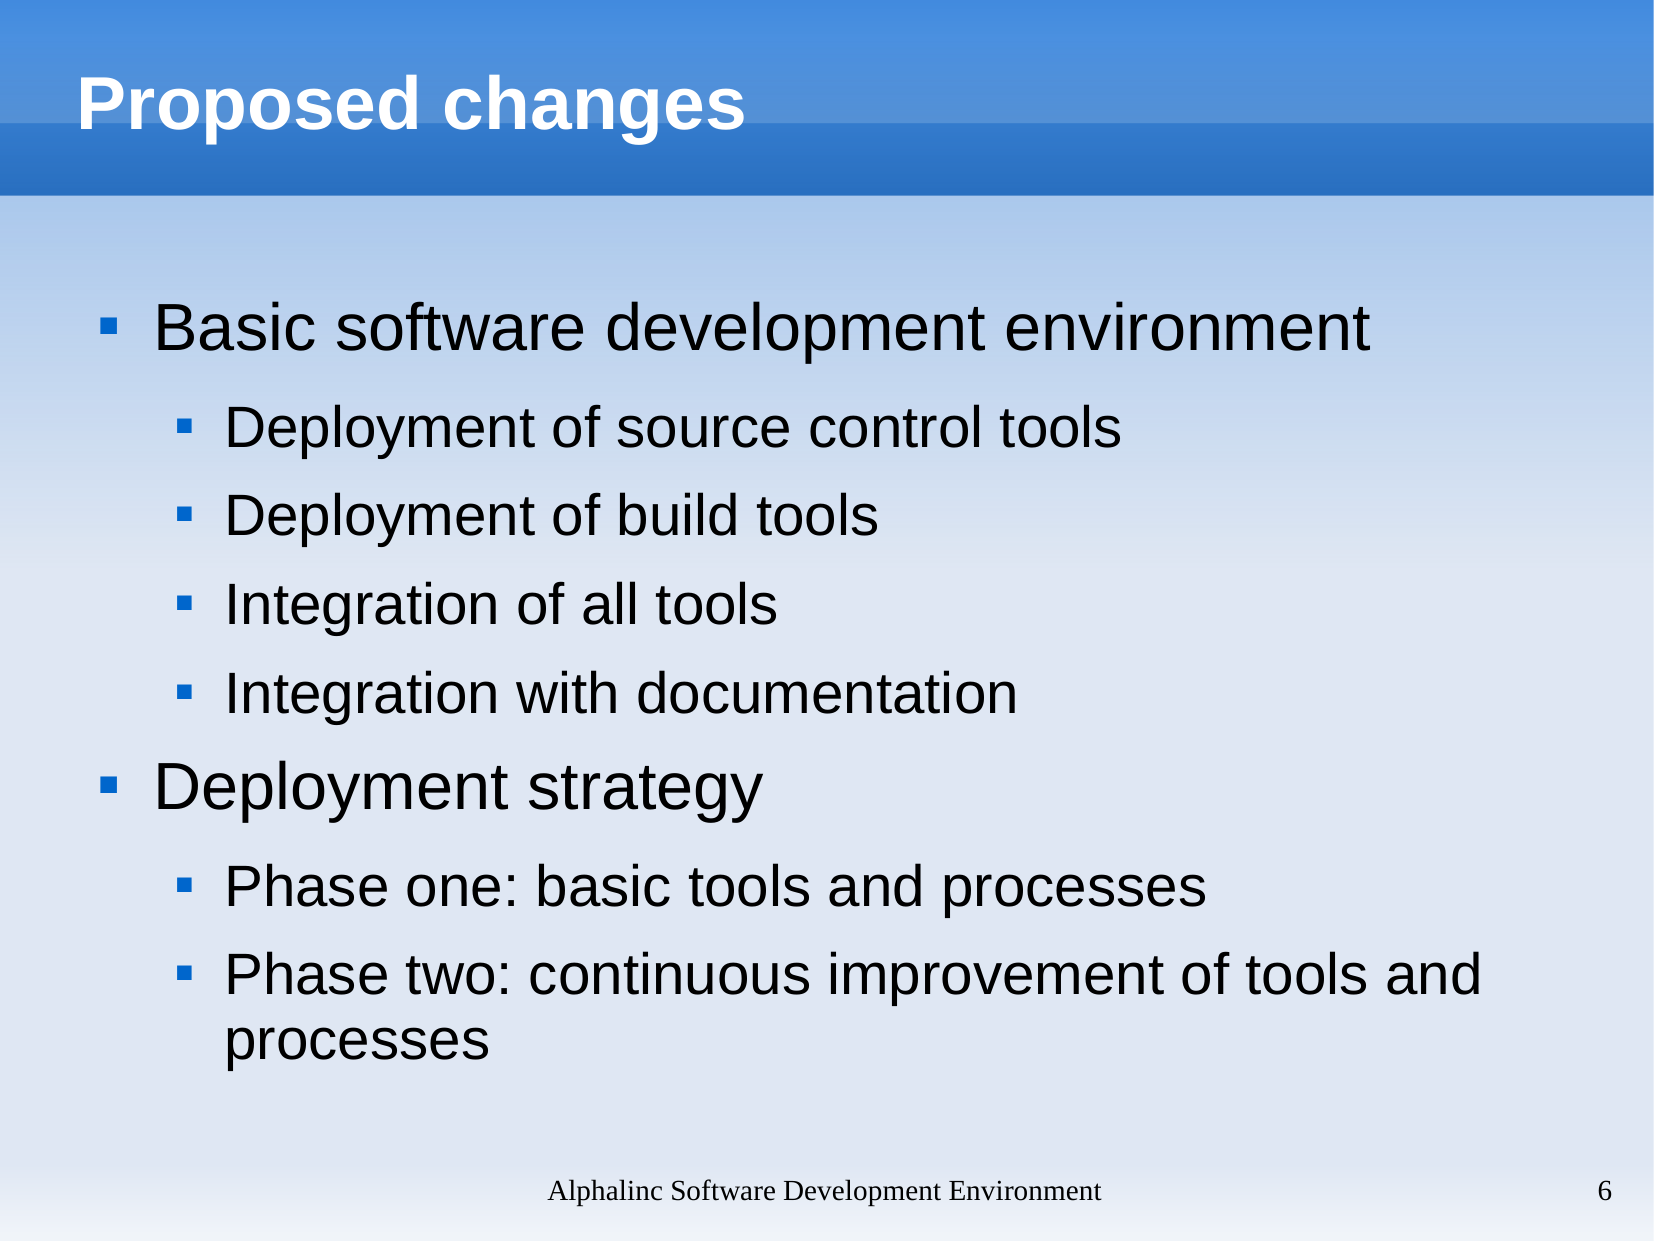

# Proposed changes
Basic software development environment
Deployment of source control tools
Deployment of build tools
Integration of all tools
Integration with documentation
Deployment strategy
Phase one: basic tools and processes
Phase two: continuous improvement of tools and processes
Alphalinc Software Development Environment
6